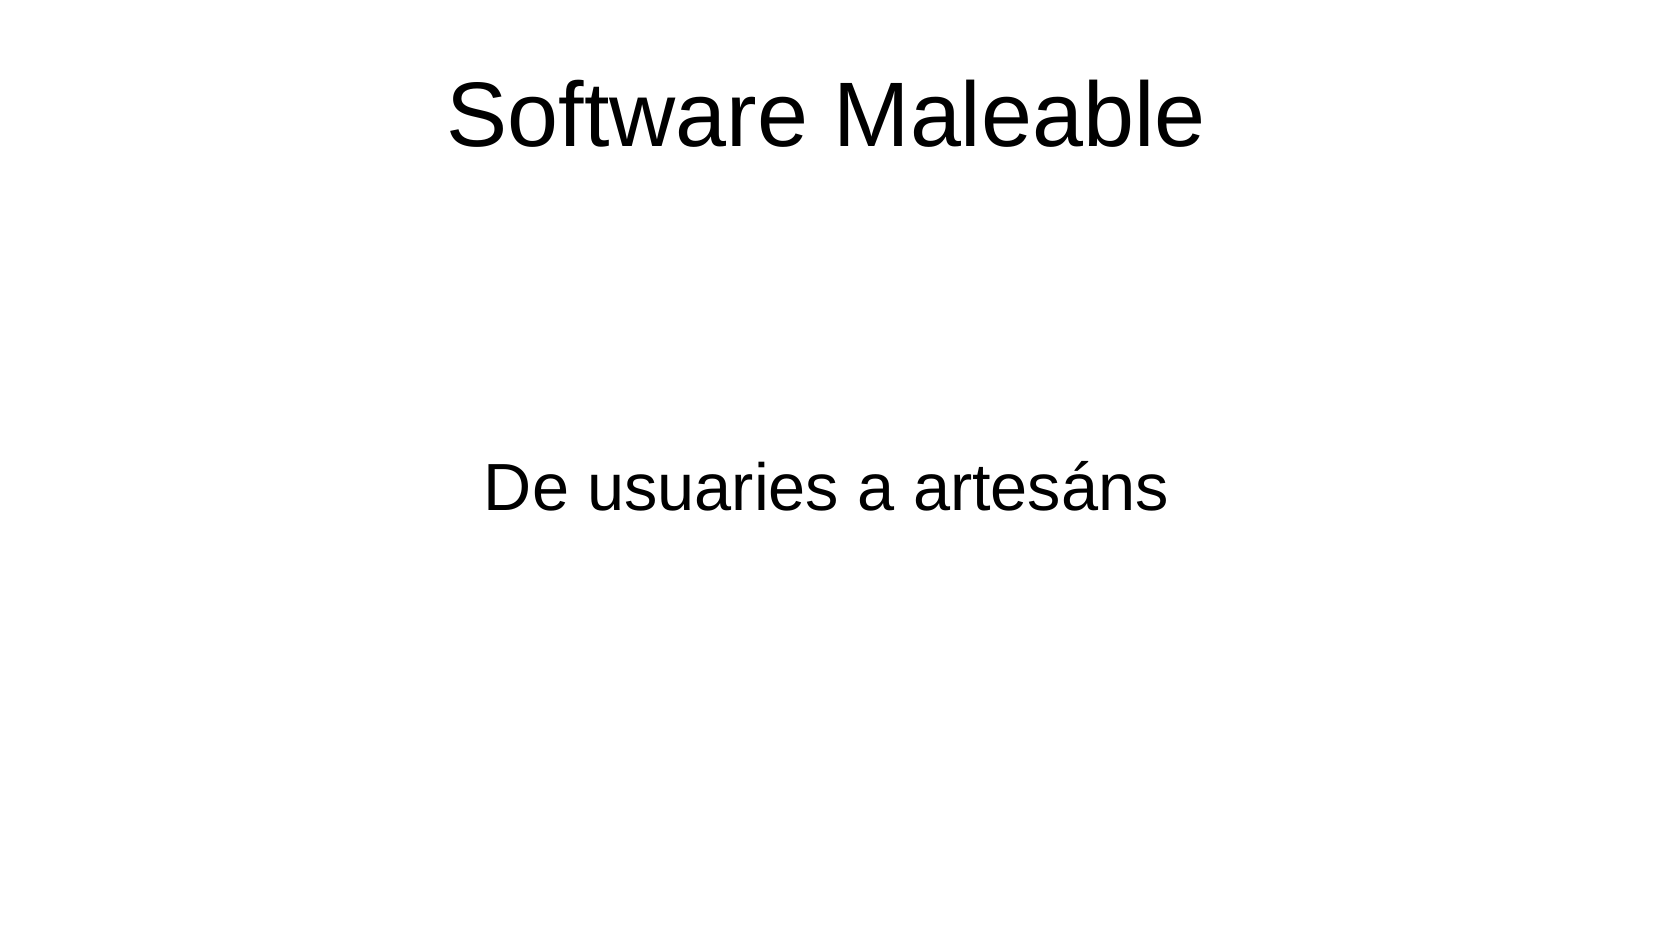

# Software Maleable
De usuaries a artesáns